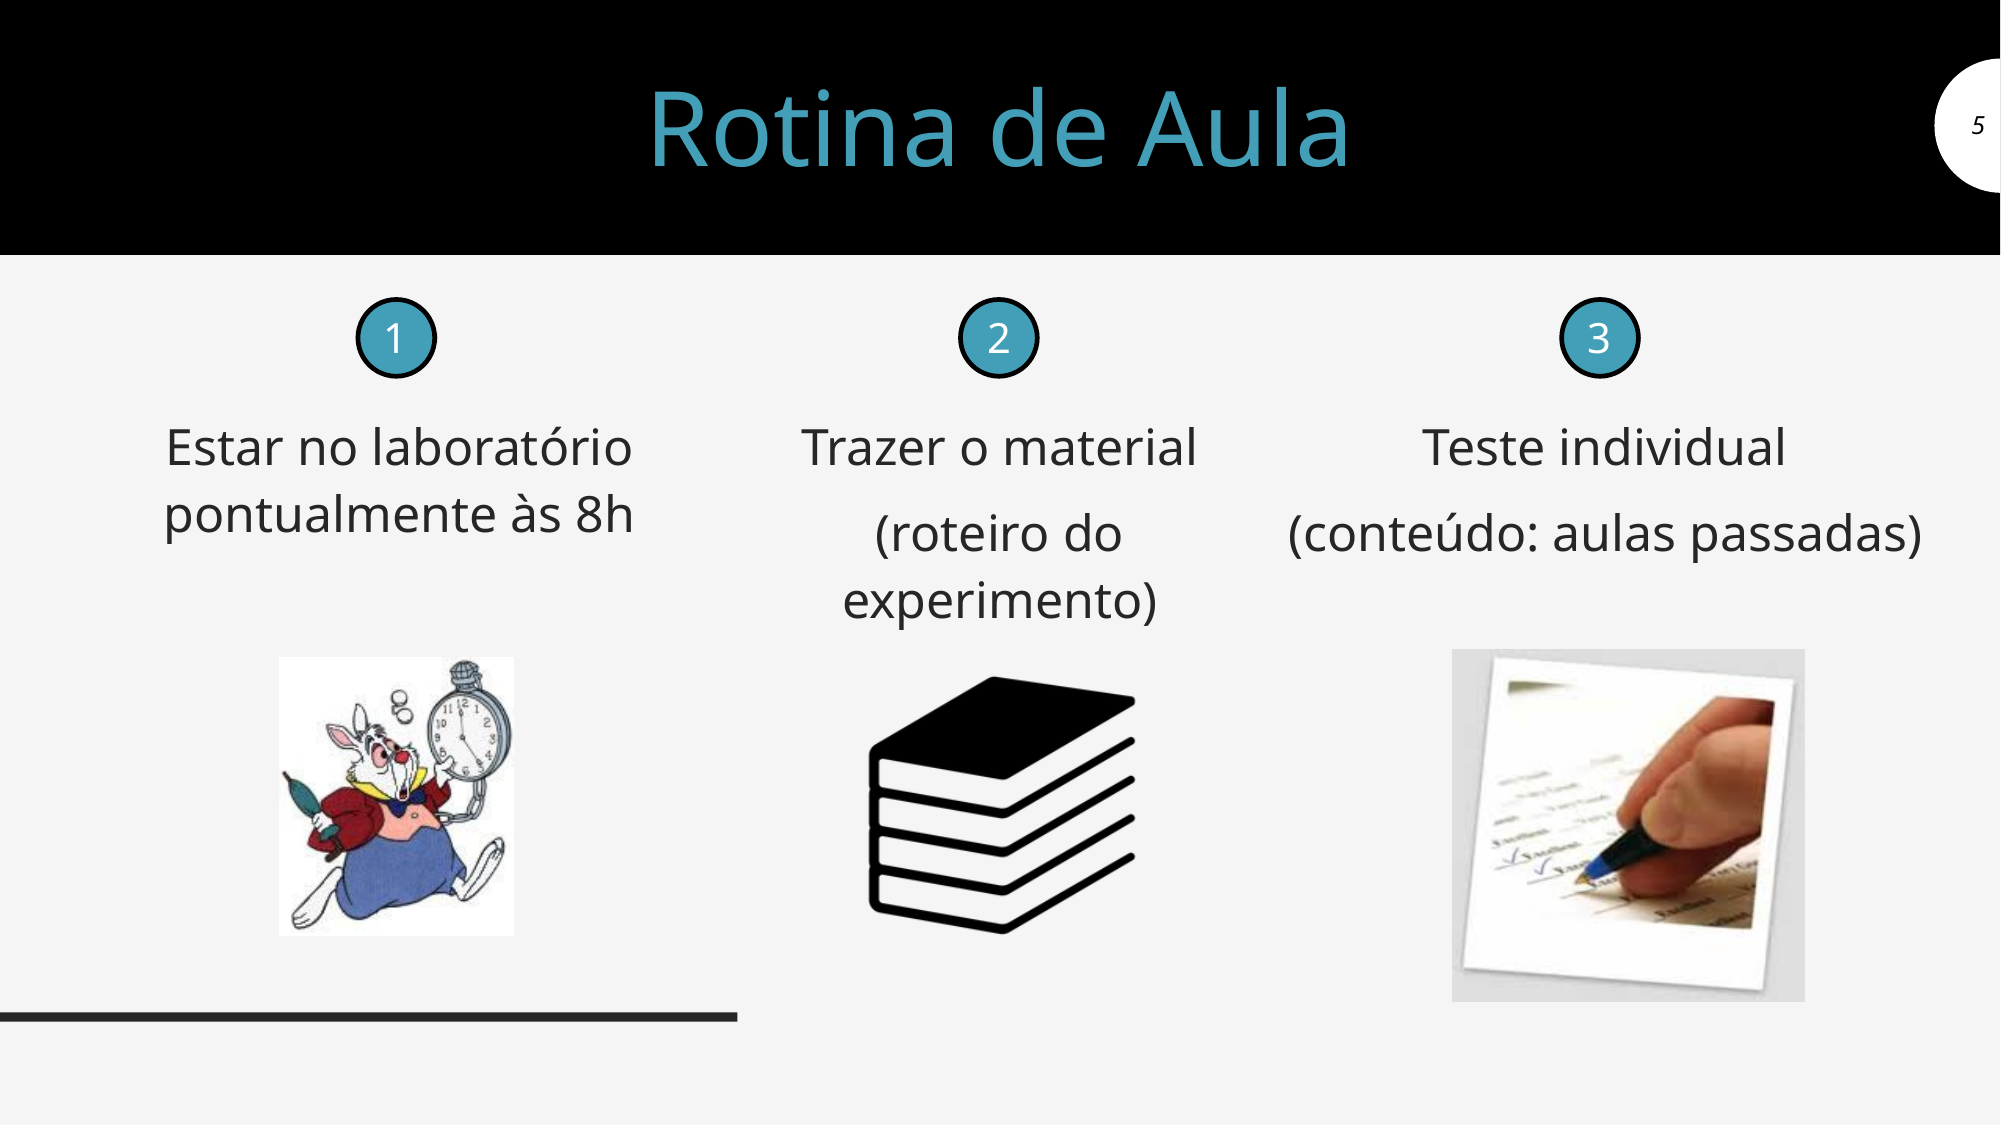

# Rotina de Aula
1
2
3
Estar no laboratório pontualmente às 8h
Trazer o material
(roteiro do experimento)
Teste individual
(conteúdo: aulas passadas)